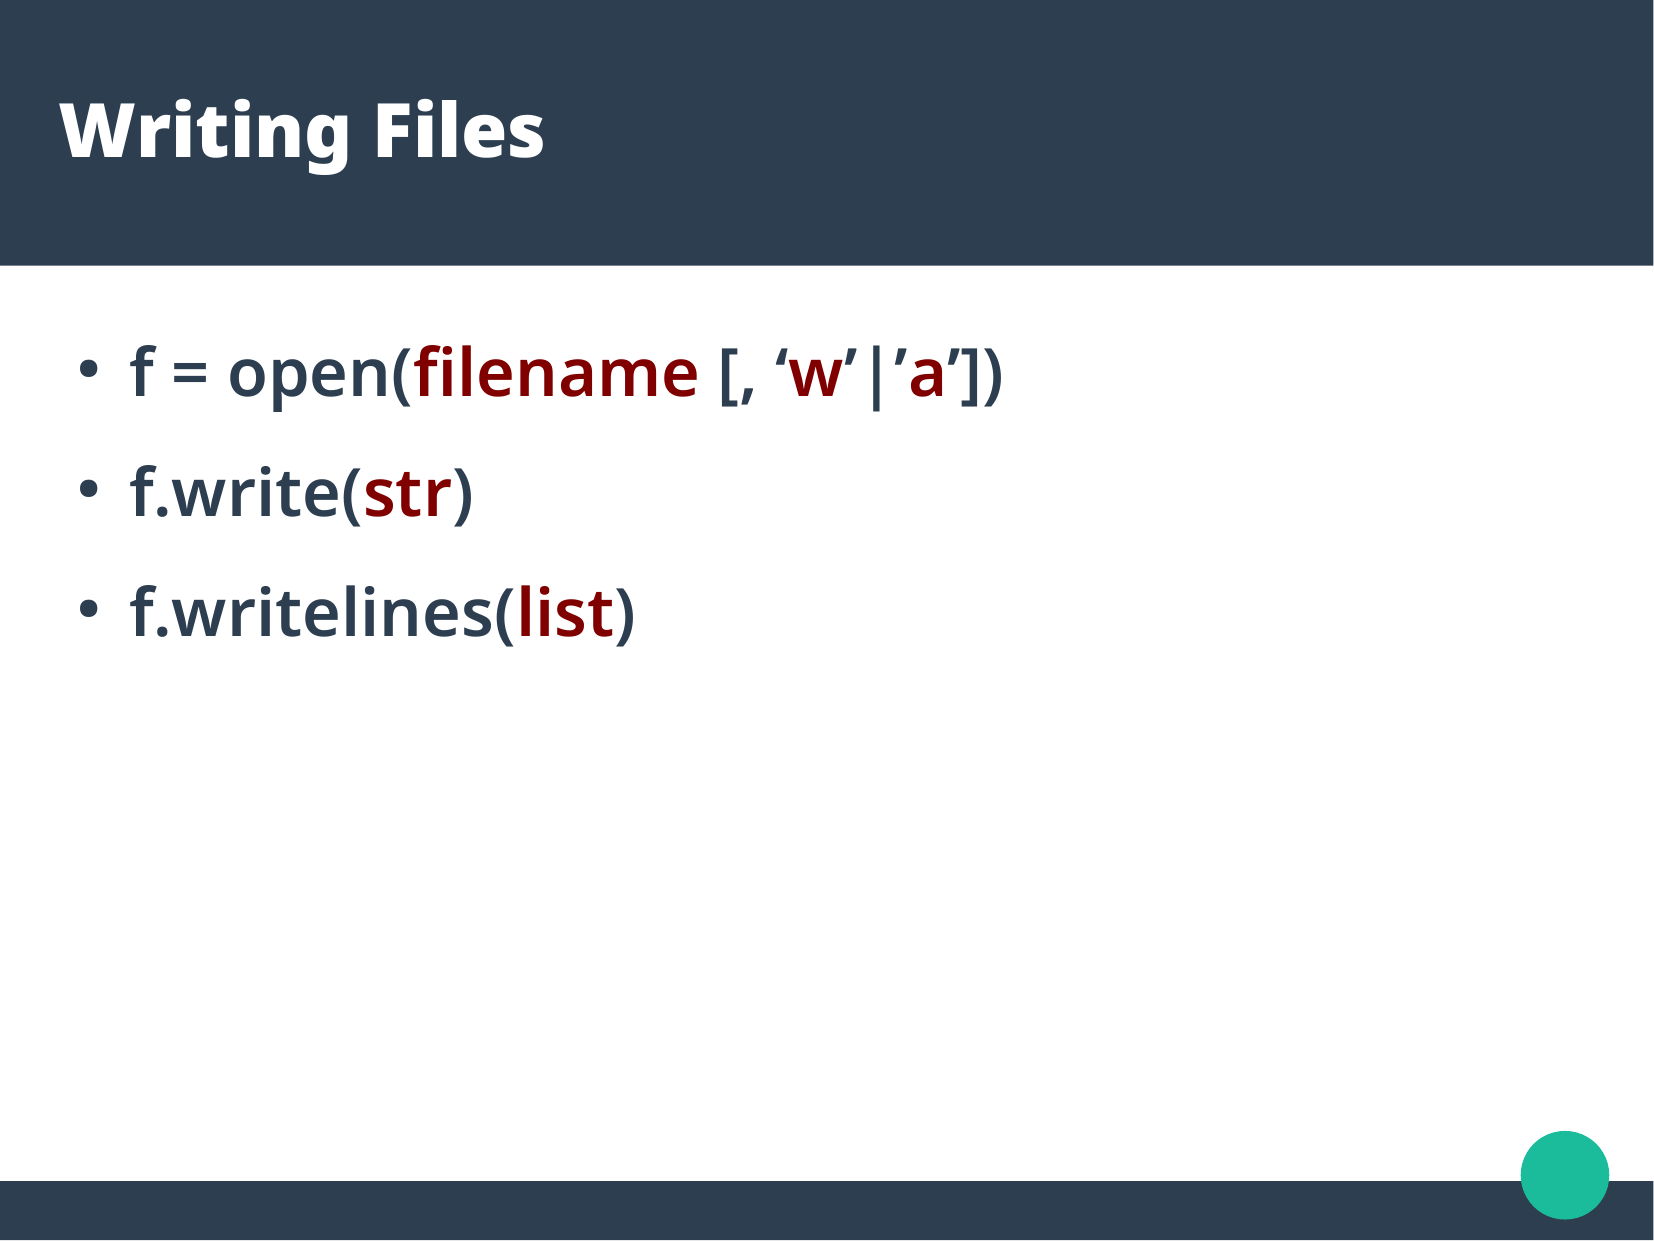

# Writing Files
f = open(filename [, ‘w’|’a’])
f.write(str)
f.writelines(list)